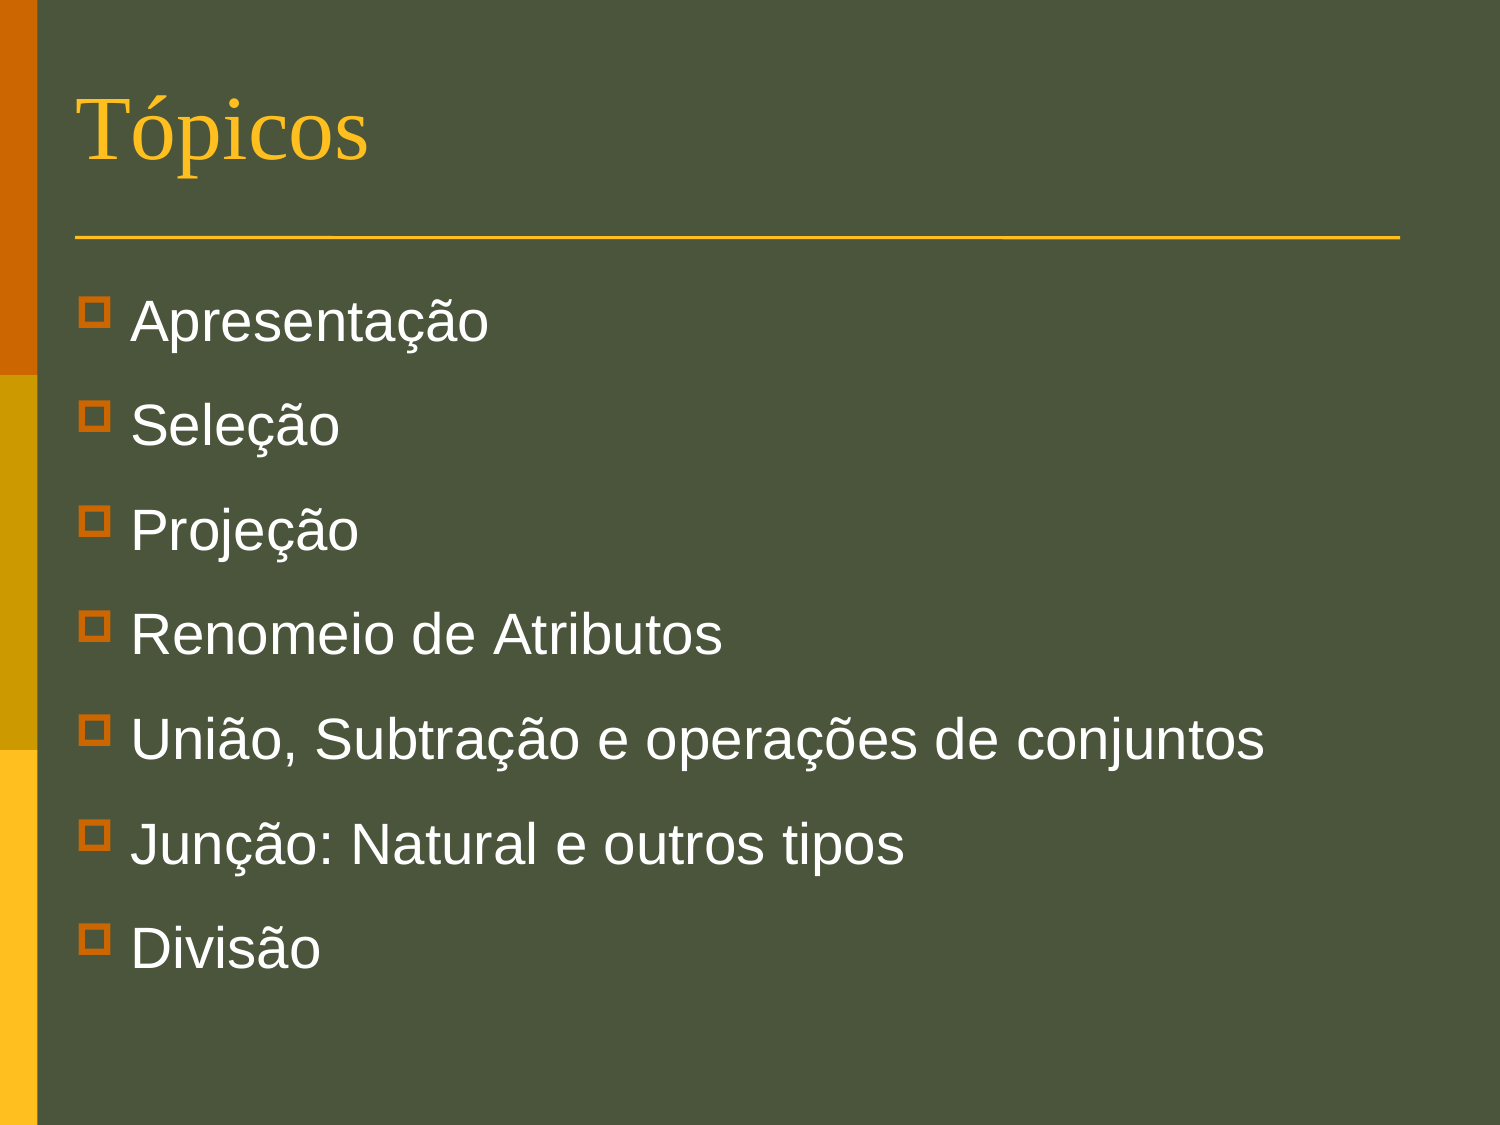

# Tópicos
Apresentação
Seleção
Projeção
Renomeio de Atributos
União, Subtração e operações de conjuntos
Junção: Natural e outros tipos
Divisão